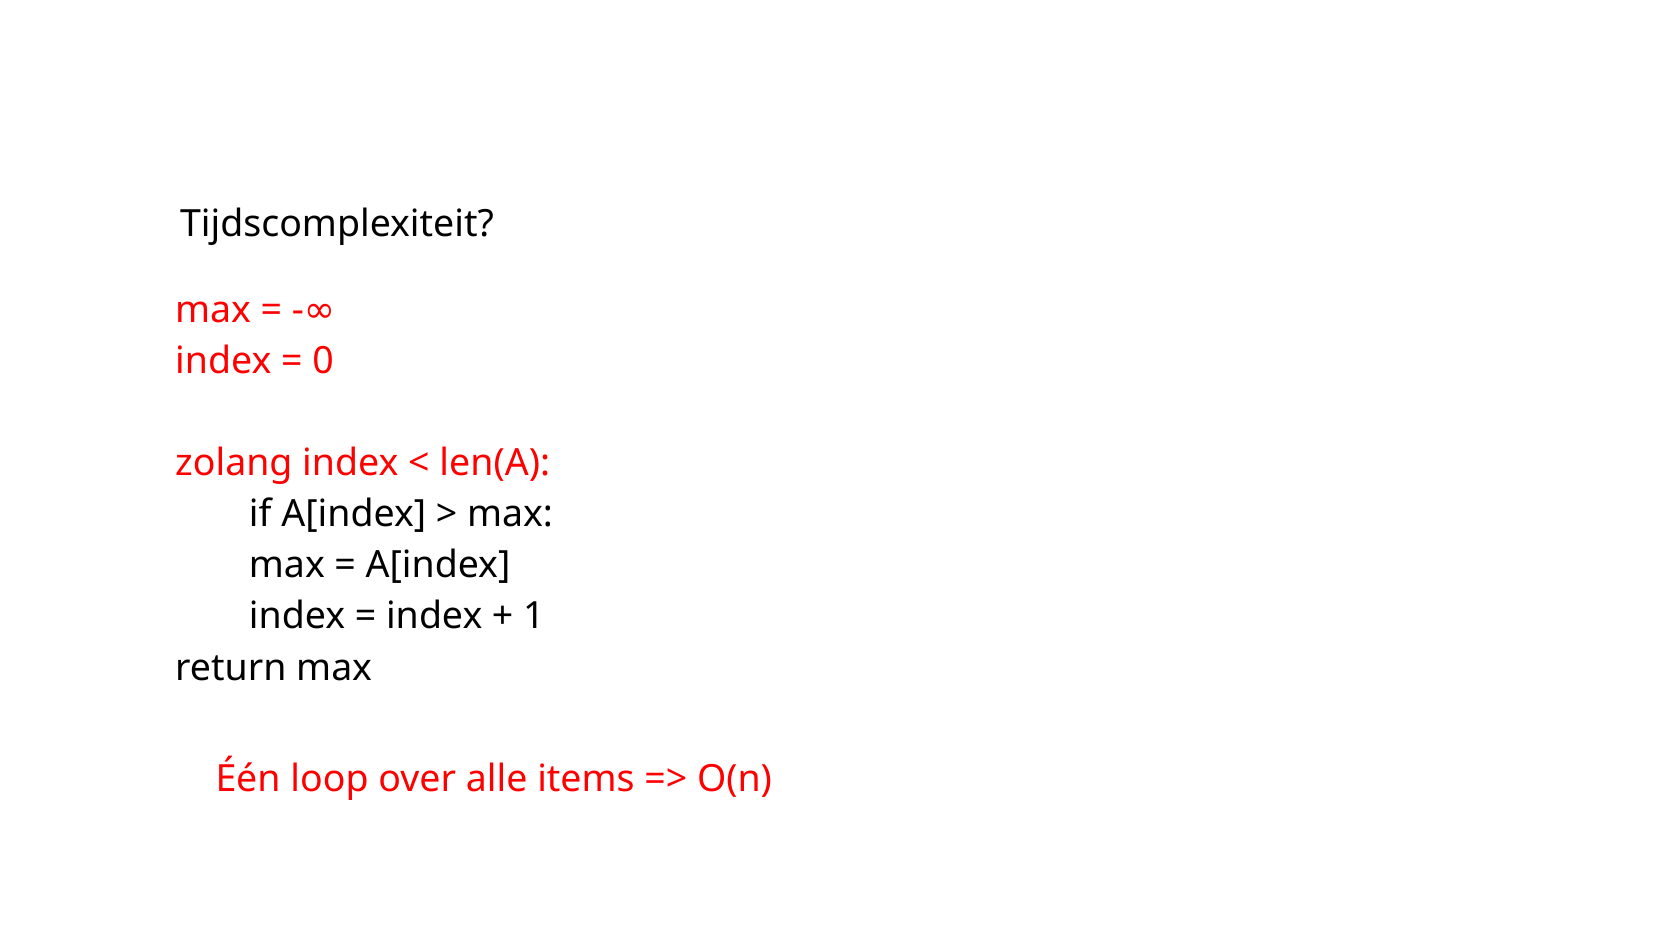

Tijdscomplexiteit?
max = -∞
index = 0
zolang index < len(A):
	if A[index] > max:
	max = A[index]
	index = index + 1
return max
Één loop over alle items => O(n)